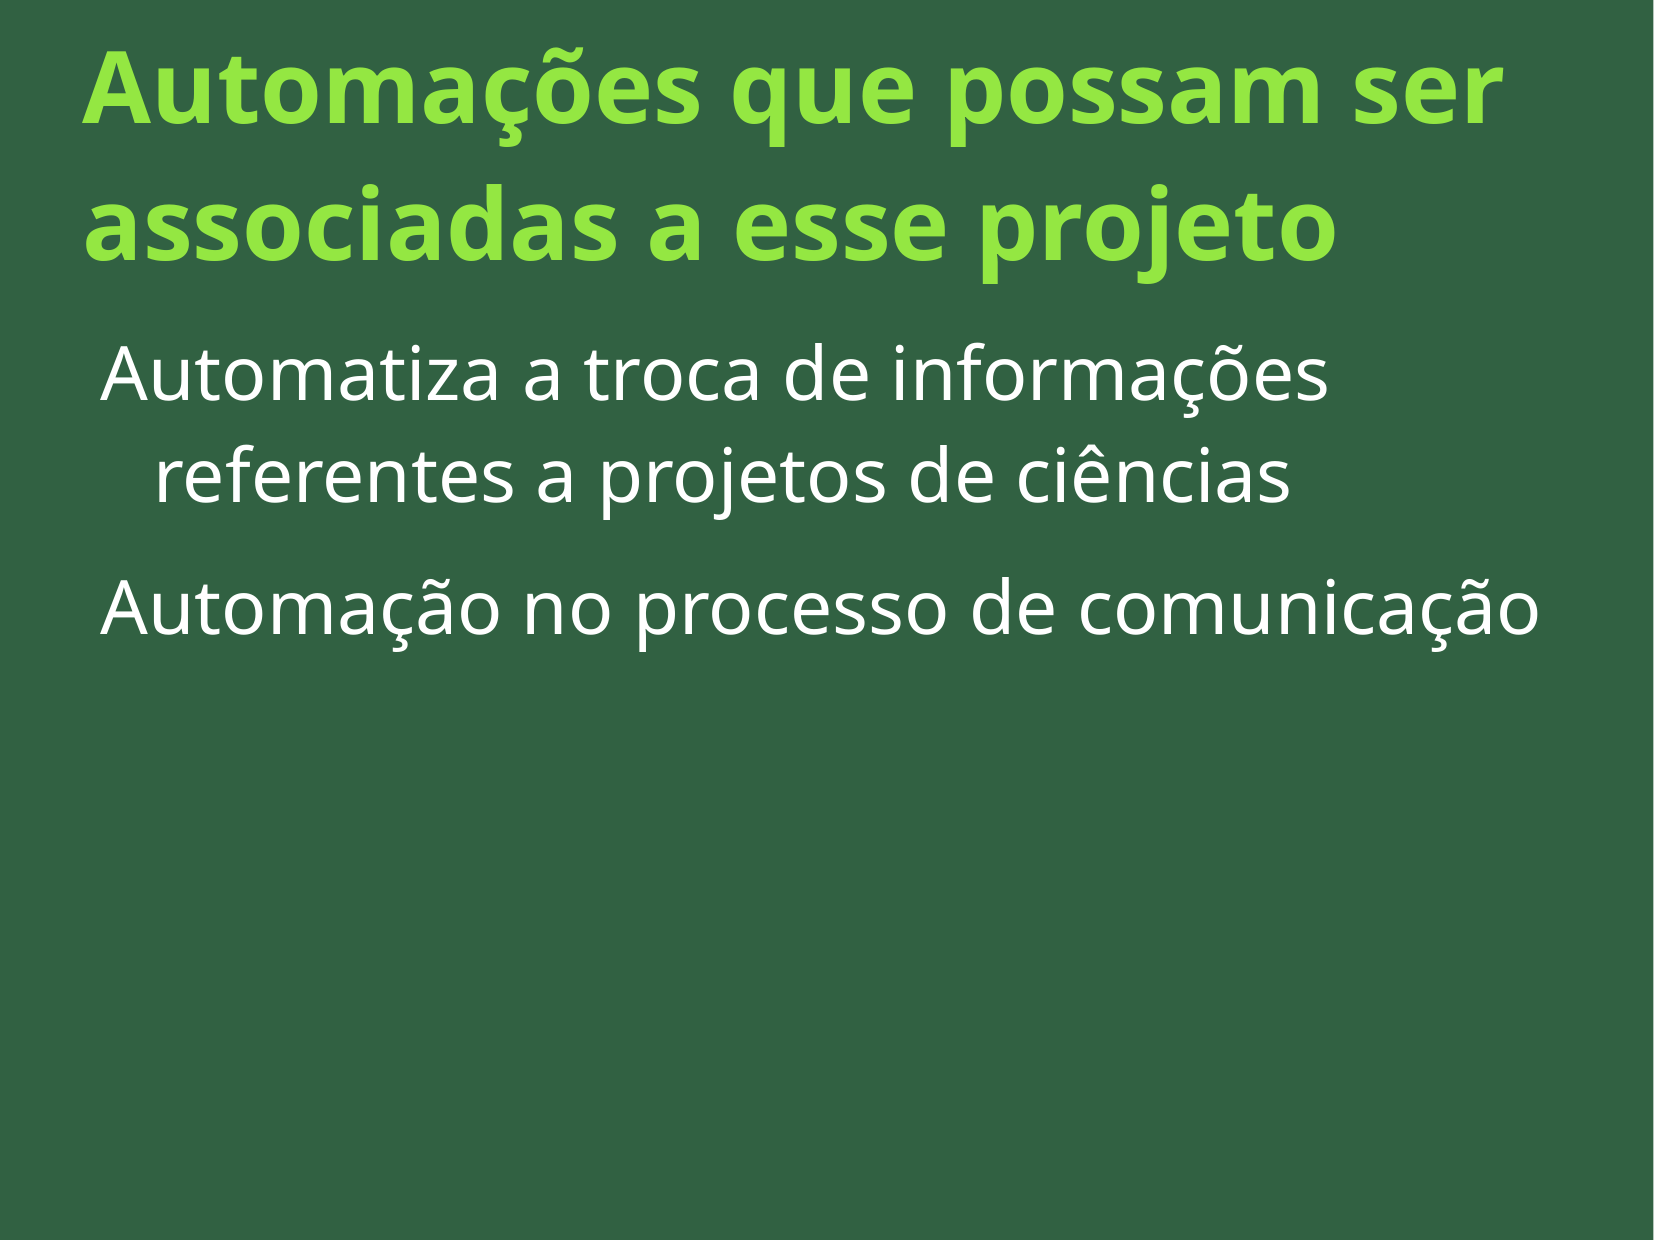

# Automações que possam ser associadas a esse projeto
Automatiza a troca de informações referentes a projetos de ciências
Automação no processo de comunicação